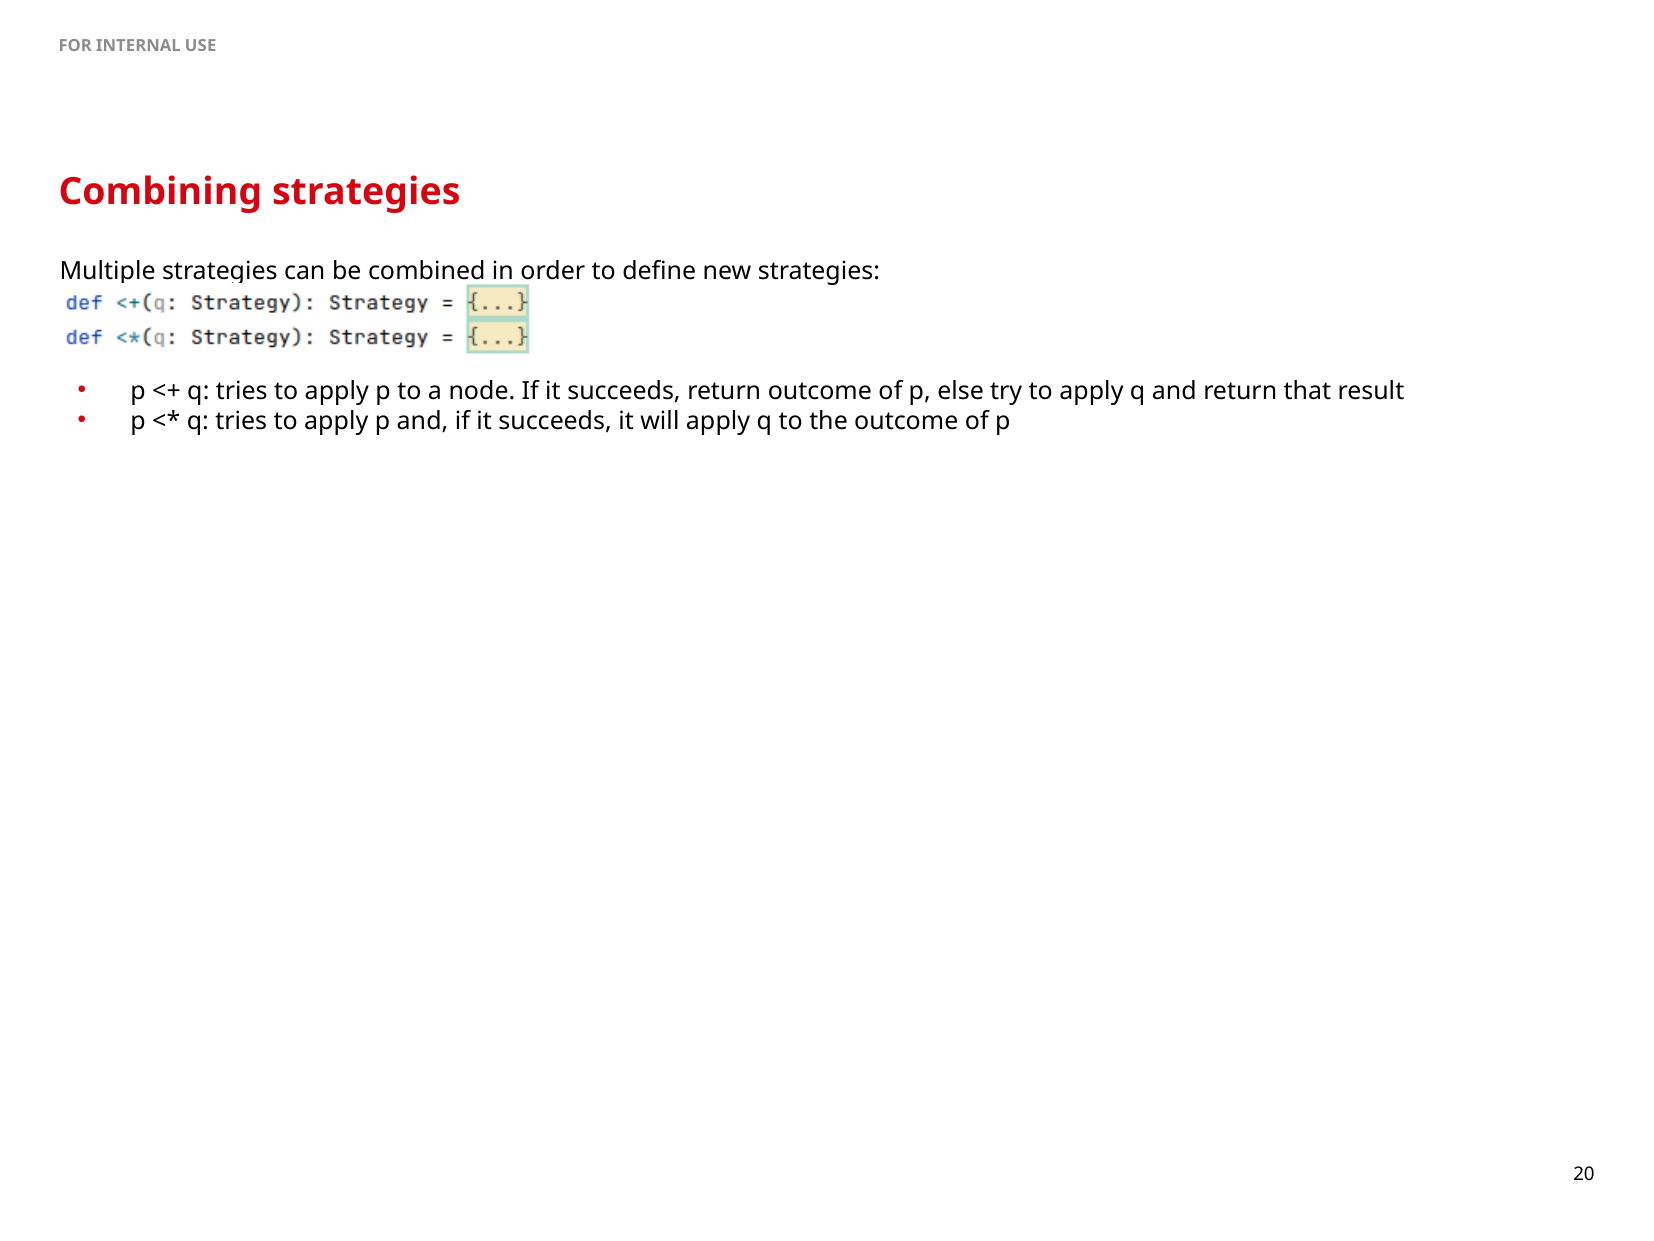

# Combining strategies
Multiple strategies can be combined in order to define new strategies:
p <+ q: tries to apply p to a node. If it succeeds, return outcome of p, else try to apply q and return that result
p <* q: tries to apply p and, if it succeeds, it will apply q to the outcome of p